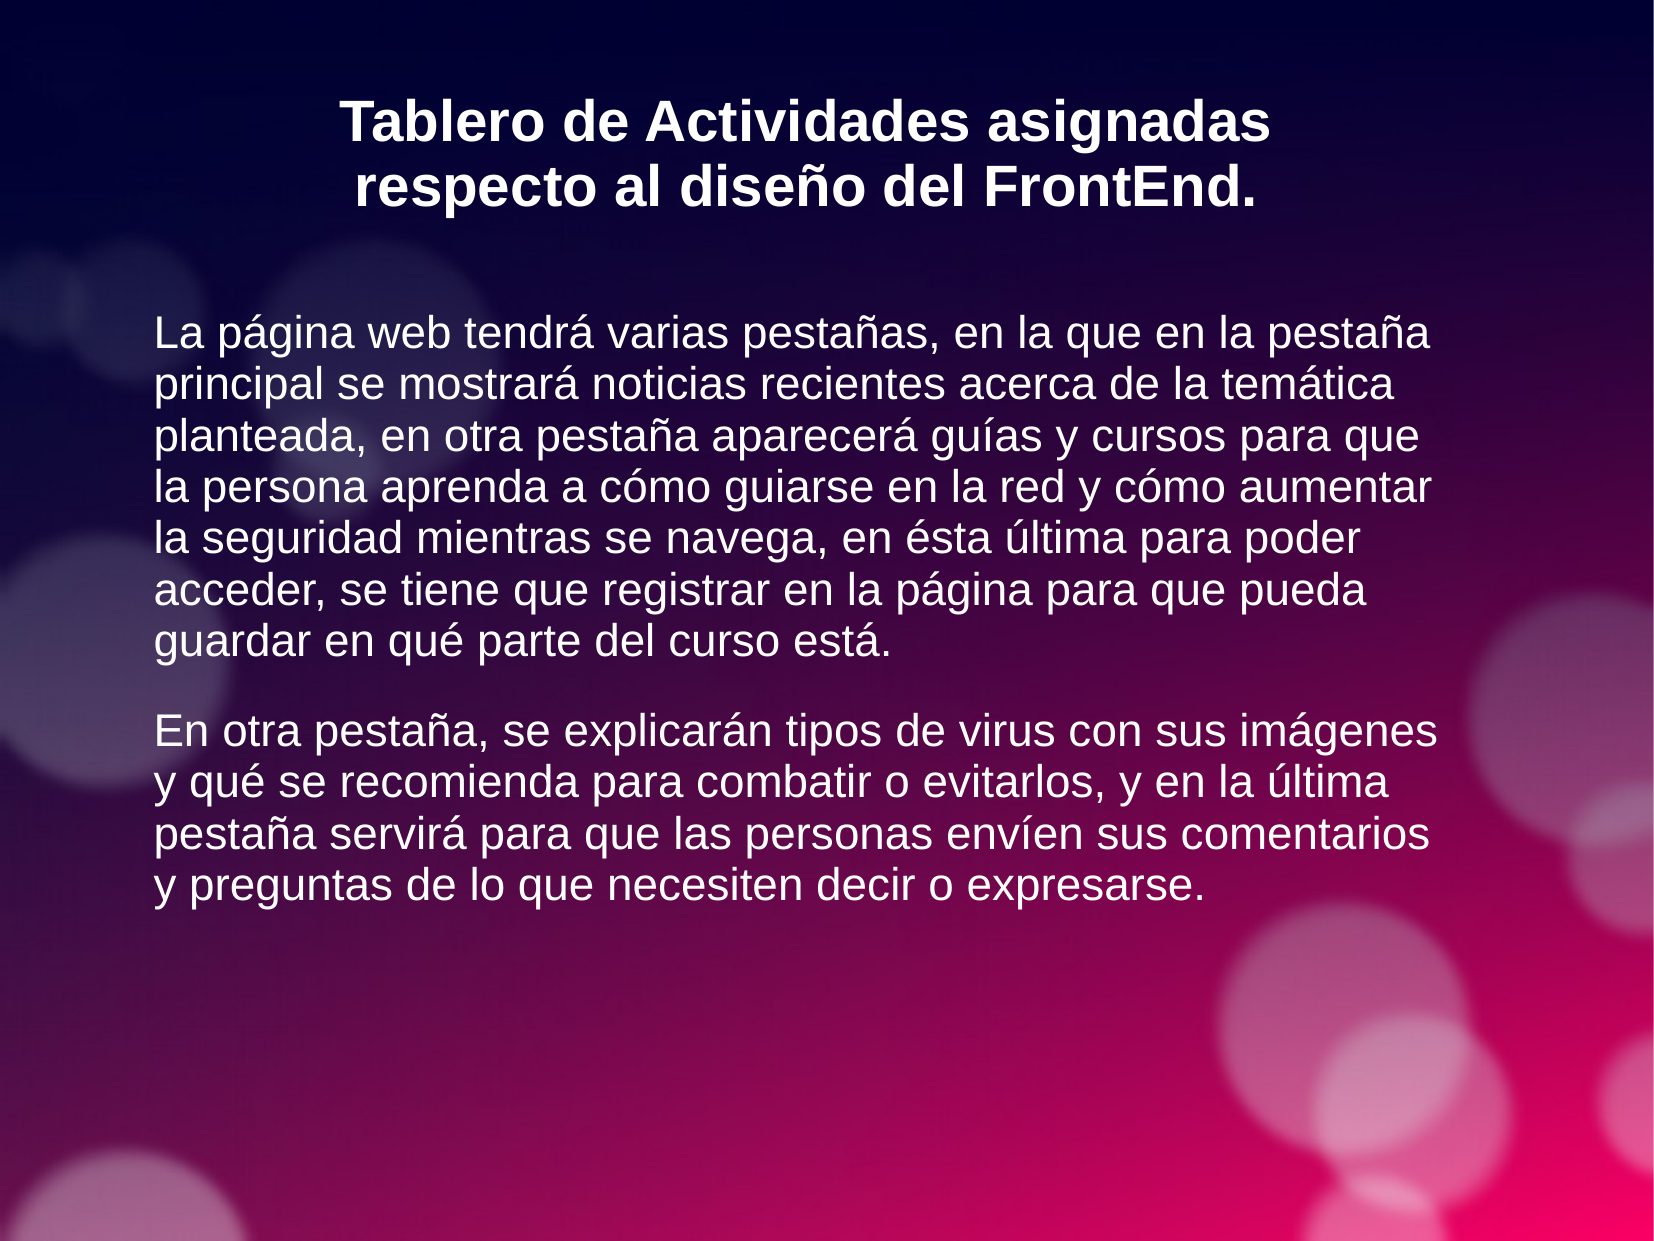

# Tablero de Actividades asignadas respecto al diseño del FrontEnd.
La página web tendrá varias pestañas, en la que en la pestaña principal se mostrará noticias recientes acerca de la temática planteada, en otra pestaña aparecerá guías y cursos para que la persona aprenda a cómo guiarse en la red y cómo aumentar la seguridad mientras se navega, en ésta última para poder acceder, se tiene que registrar en la página para que pueda guardar en qué parte del curso está.
En otra pestaña, se explicarán tipos de virus con sus imágenes y qué se recomienda para combatir o evitarlos, y en la última pestaña servirá para que las personas envíen sus comentarios y preguntas de lo que necesiten decir o expresarse.